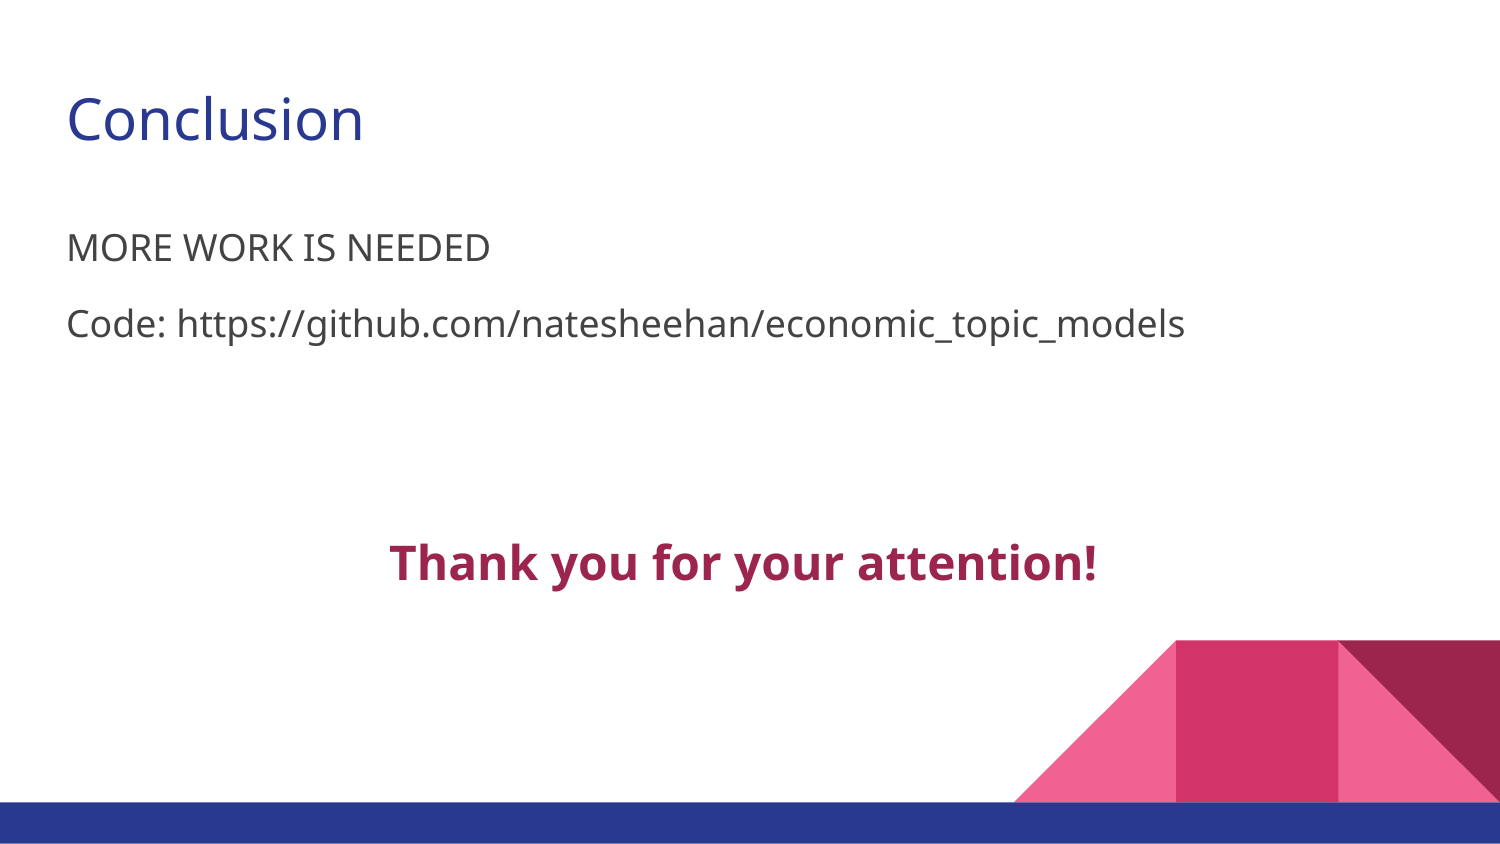

# Conclusion
MORE WORK IS NEEDED
Code: https://github.com/natesheehan/economic_topic_models
Thank you for your attention!